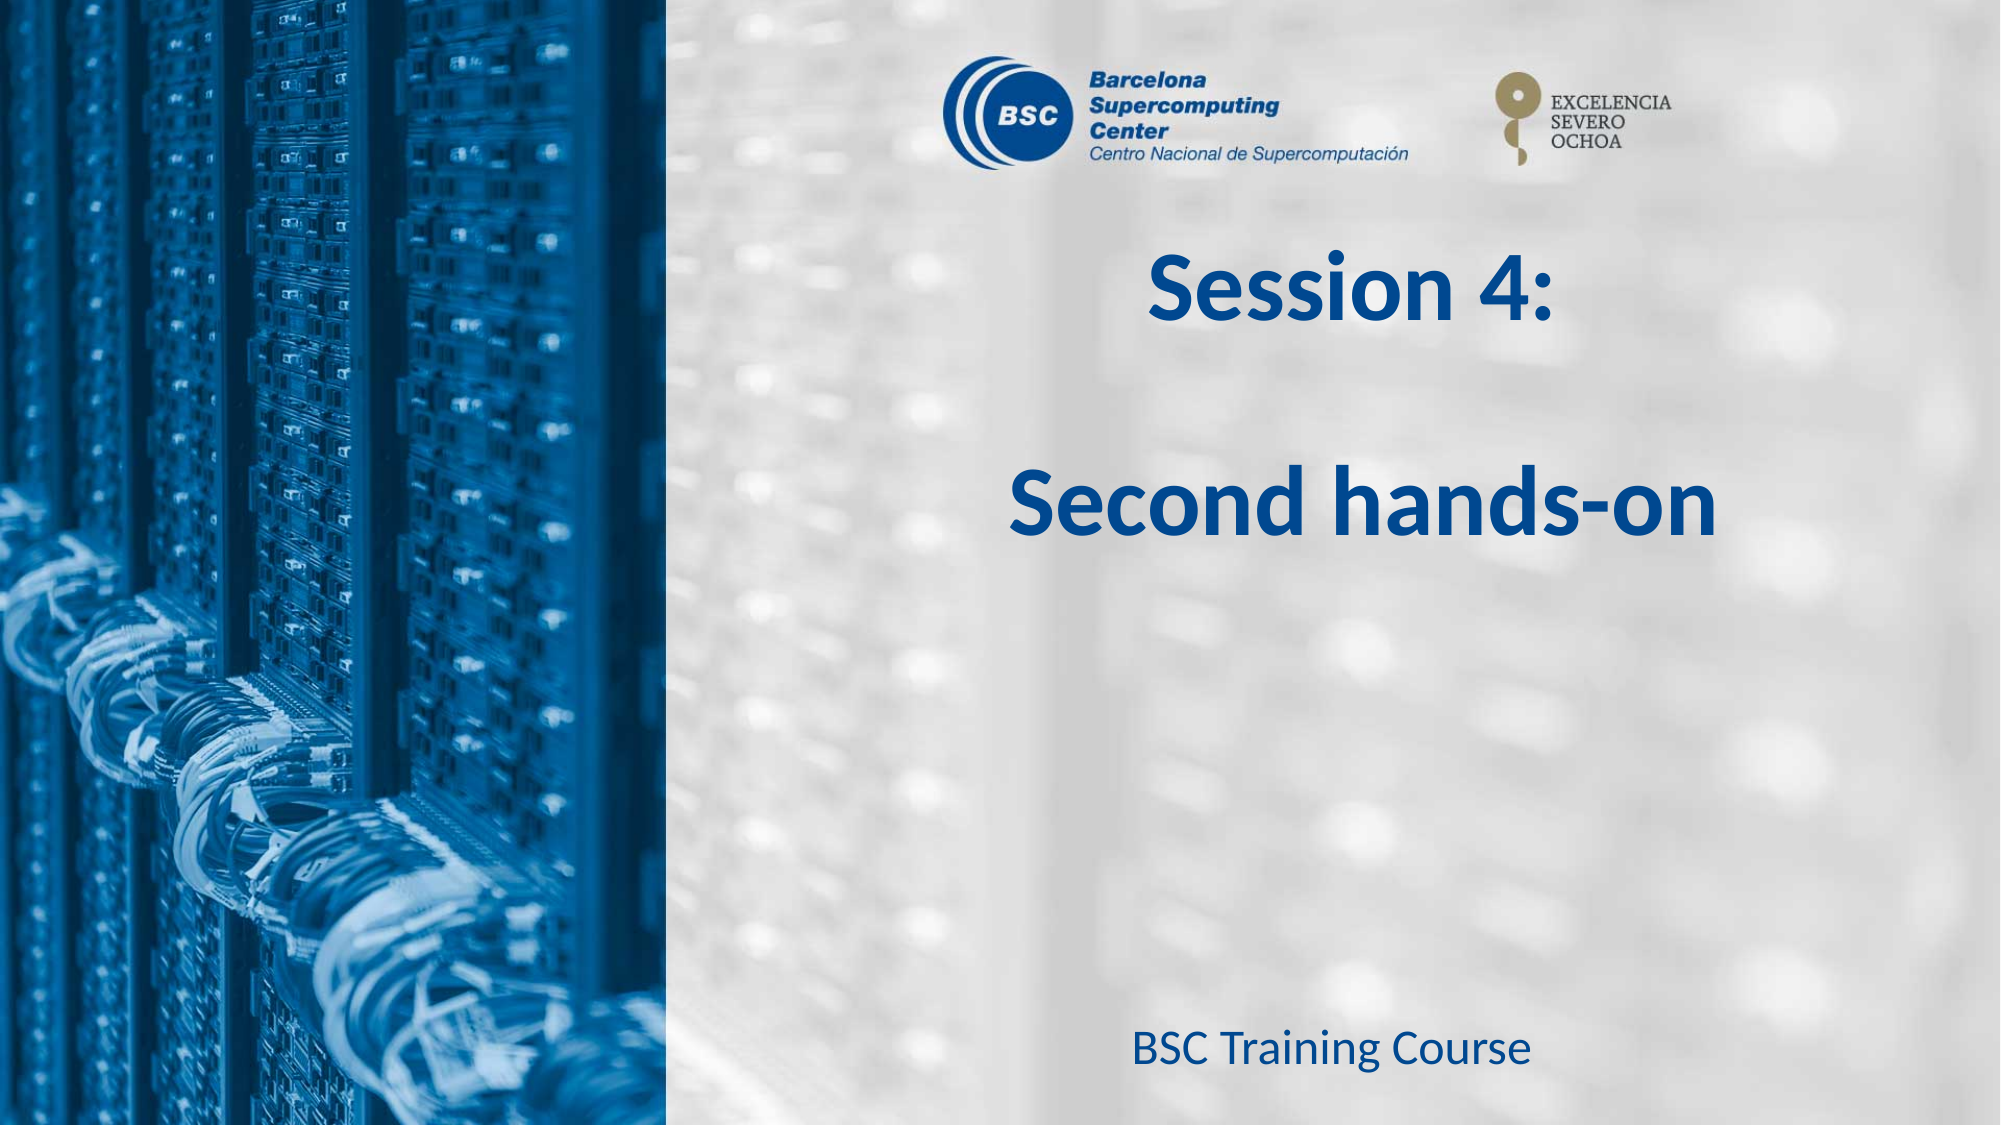

# Session 4: Second hands-on
BSC Training Course